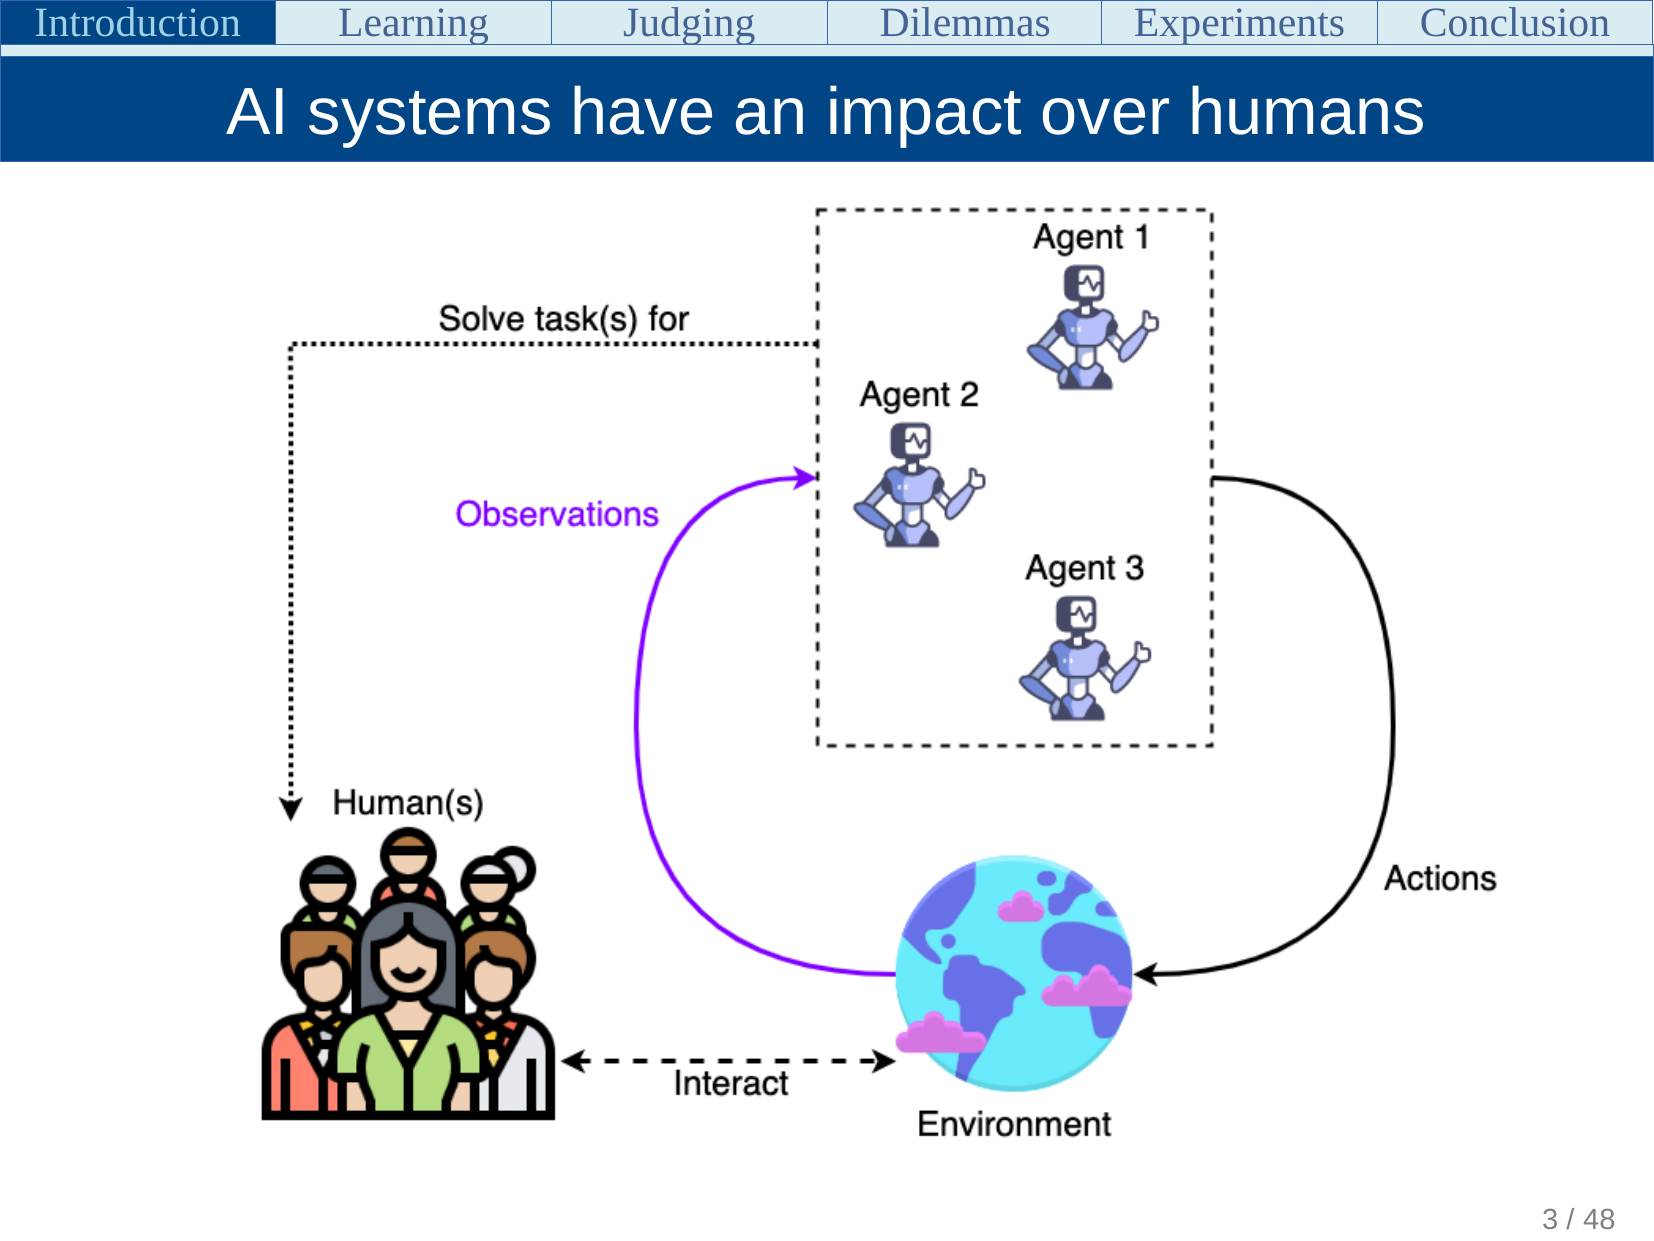

# AI systems have an impact over humans